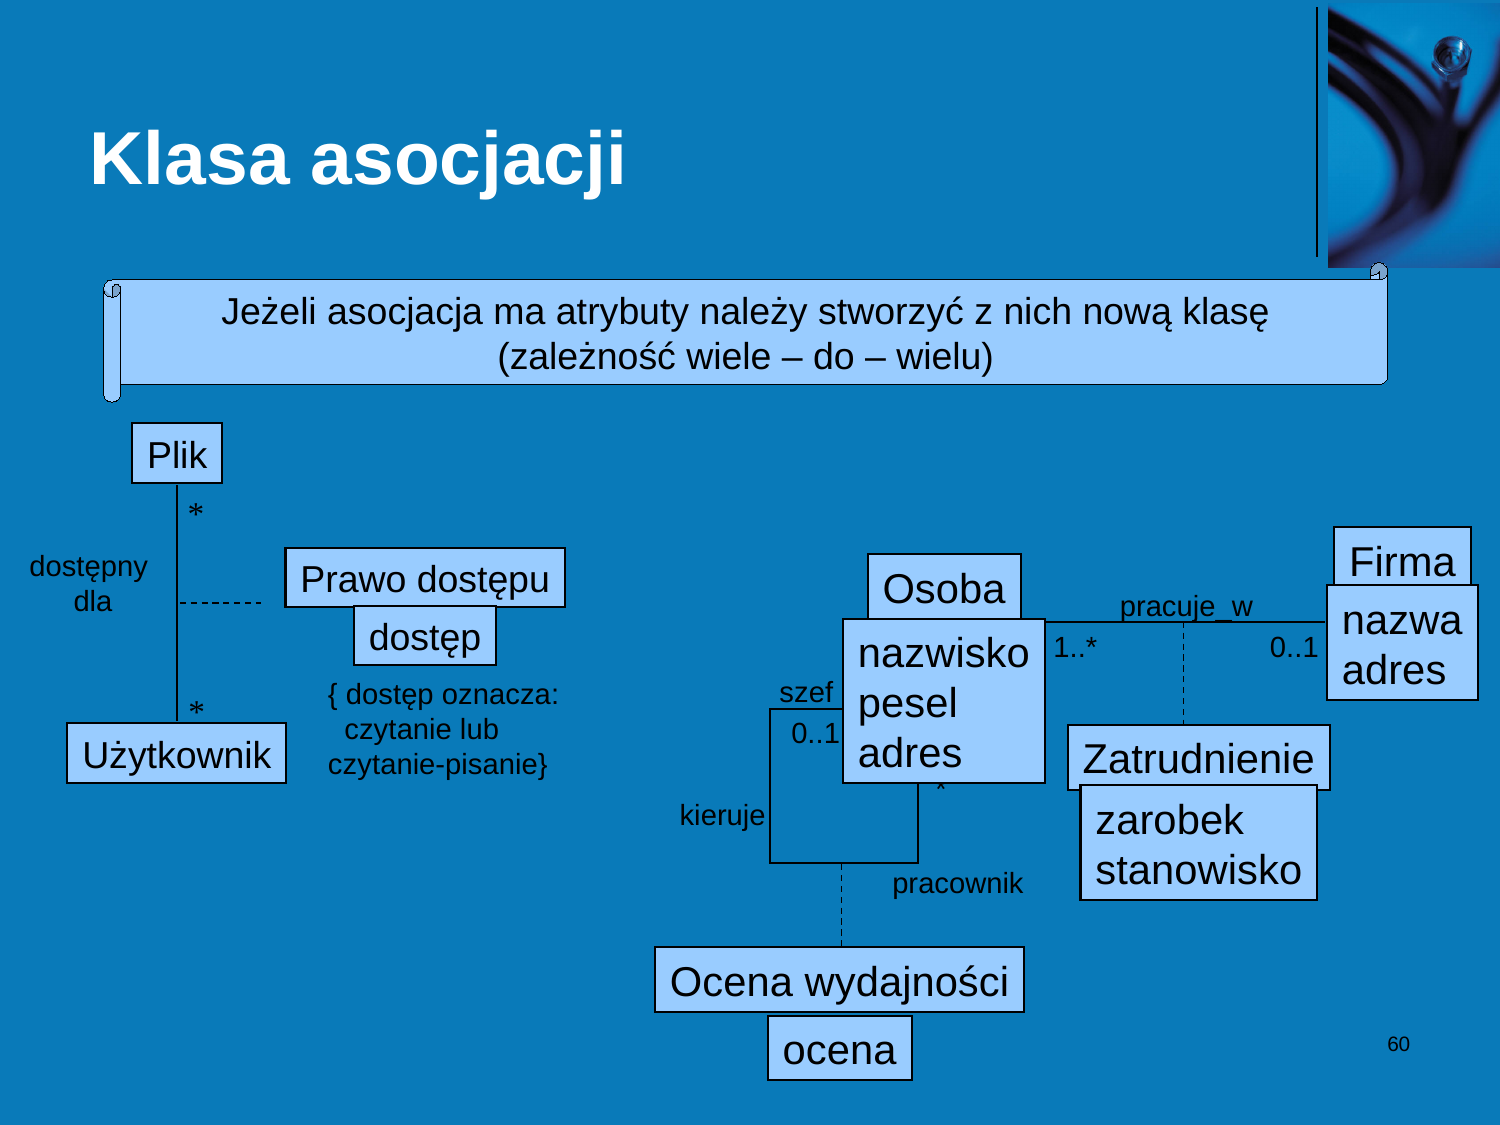

# Klasa asocjacji
Jeżeli asocjacja ma atrybuty należy stworzyć z nich nową klasę (zależność wiele – do – wielu)
Plik
*
Firma
dostępny
dla
Prawo dostępu
Osoba
pracuje_w
nazwa
adres
dostęp
nazwisko
pesel
adres
1..*
0..1
szef
{ dostęp oznacza:
 czytanie lub
czytanie-pisanie}
*
0..1
Użytkownik
Zatrudnienie
*
zarobek
stanowisko
kieruje
pracownik
Ocena wydajności
ocena
60